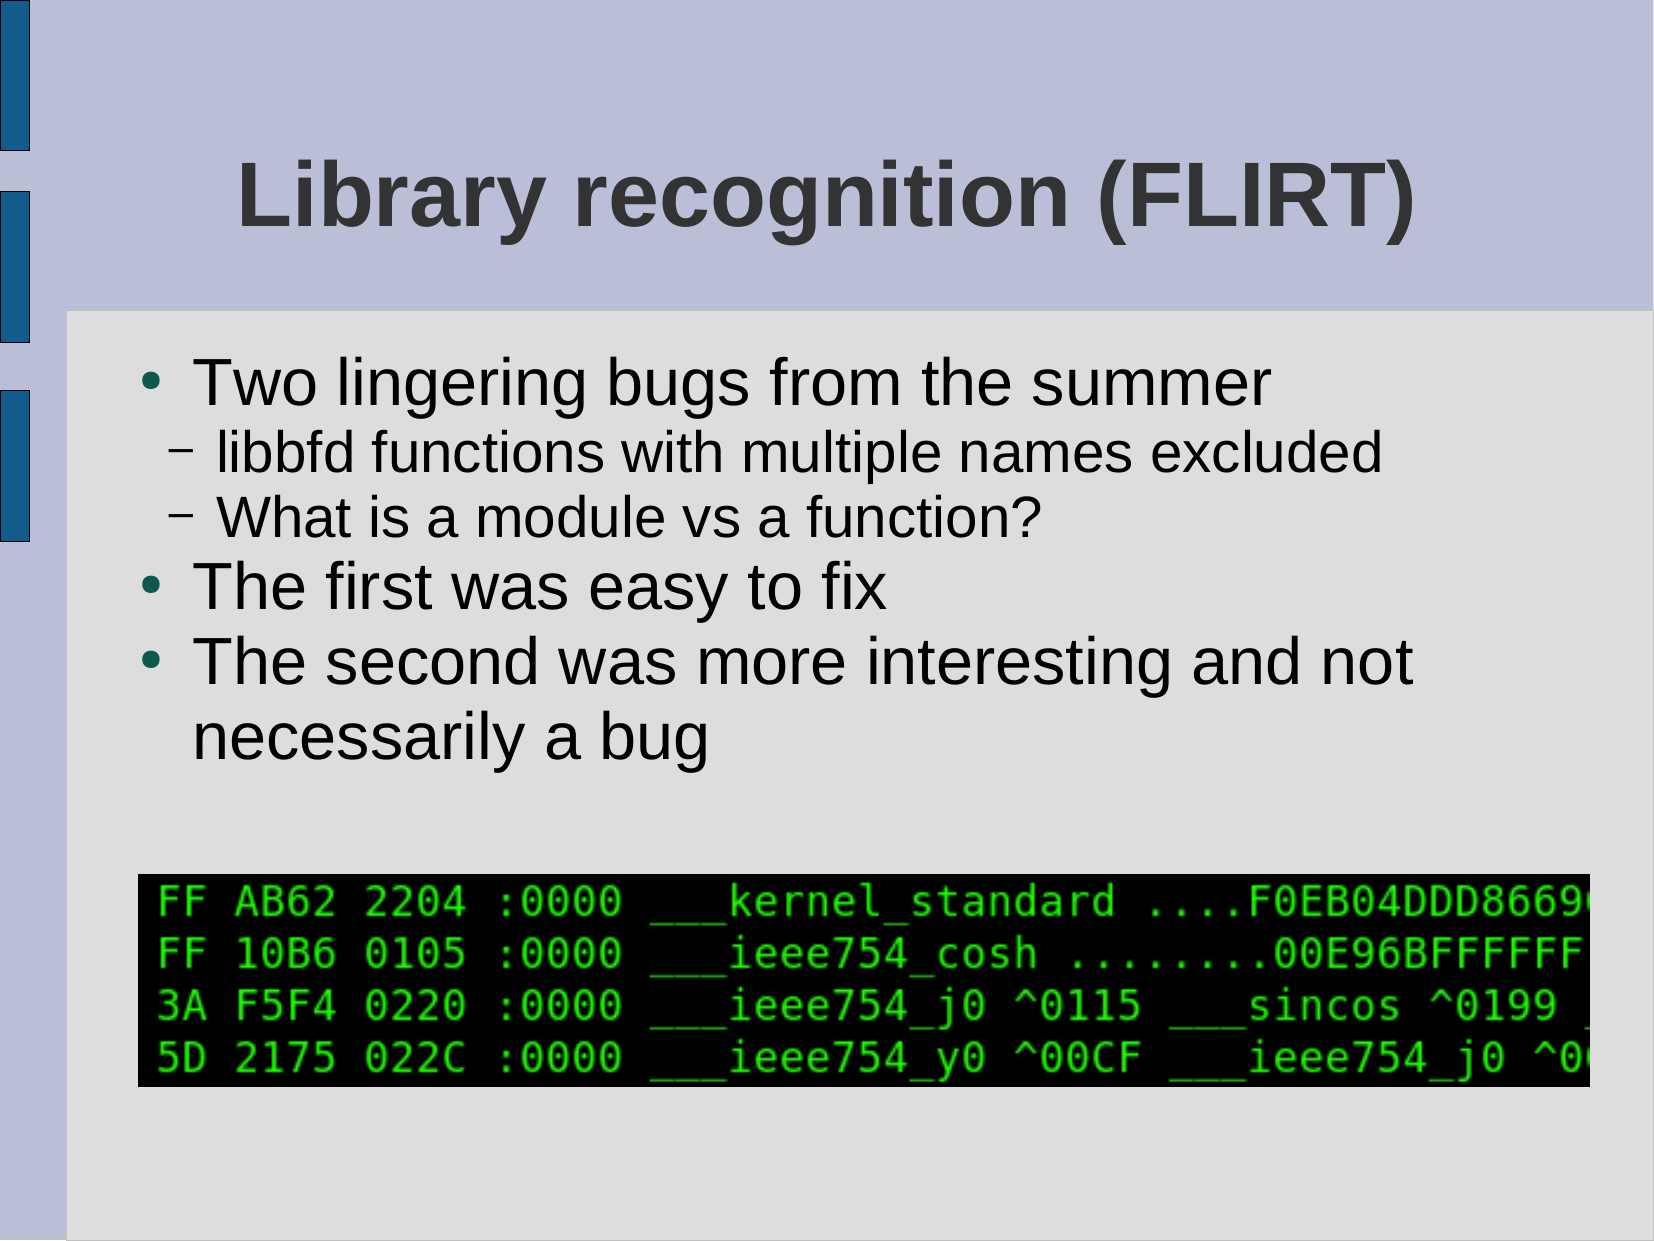

# Library recognition (FLIRT)
Two lingering bugs from the summer
libbfd functions with multiple names excluded
What is a module vs a function?
The first was easy to fix
The second was more interesting and not necessarily a bug